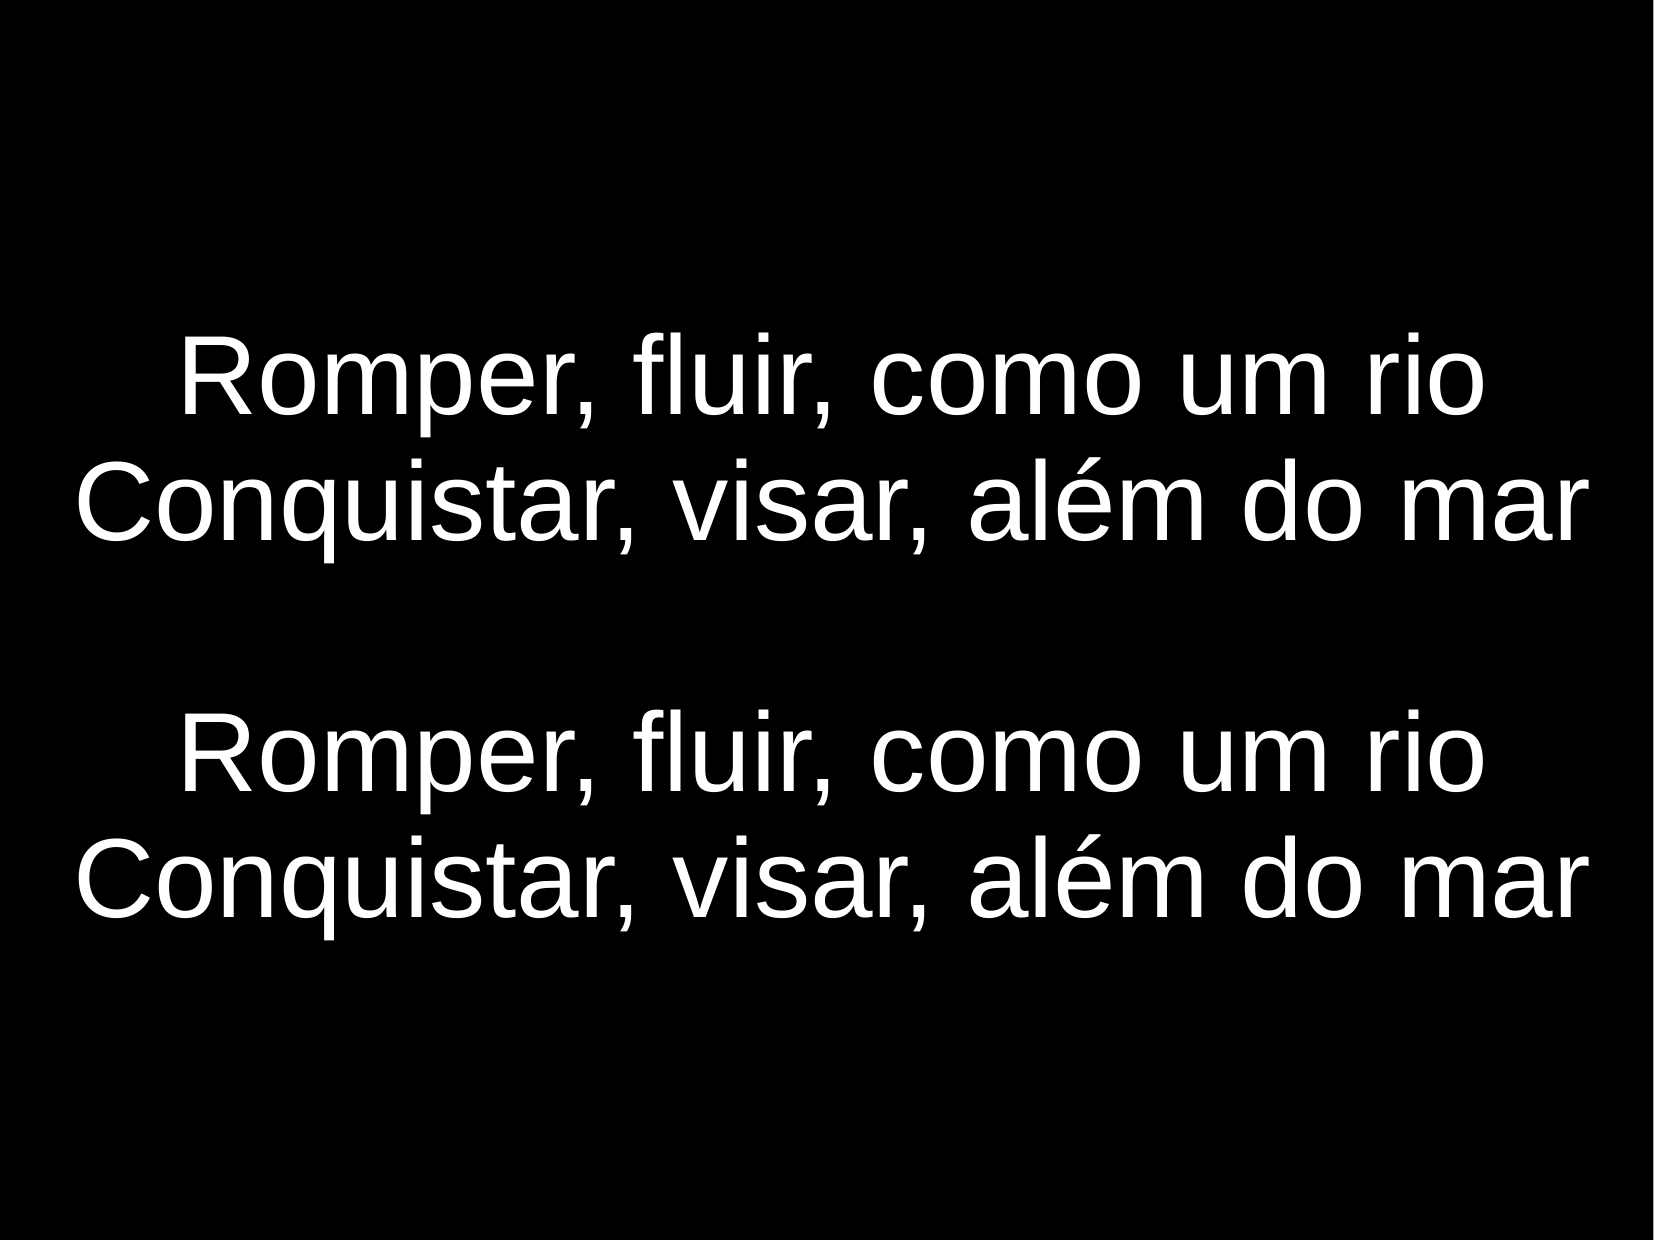

# Romper, fluir, como um rio Conquistar, visar, além do mar
Romper, fluir, como um rio
Conquistar, visar, além do mar